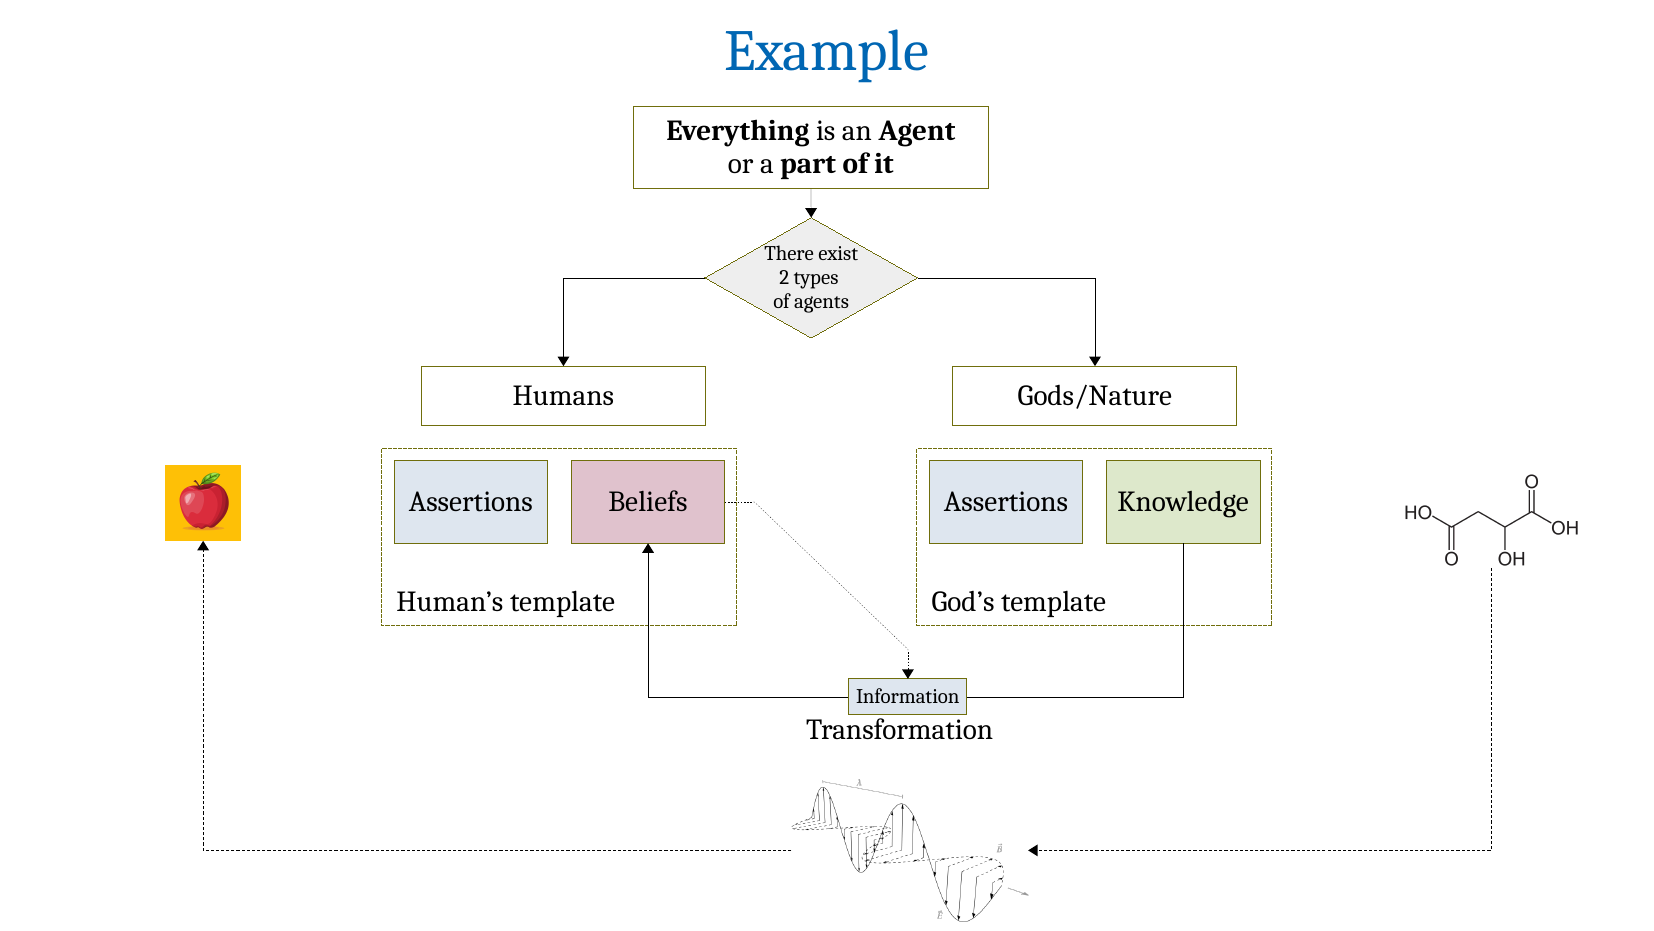

Example
Everything is an Agent
or a part of it
There exist
2 types
of agents
Humans
Gods/Nature
Human’s template
God’s template
Assertions
Beliefs
Assertions
Knowledge
Information
Transformation